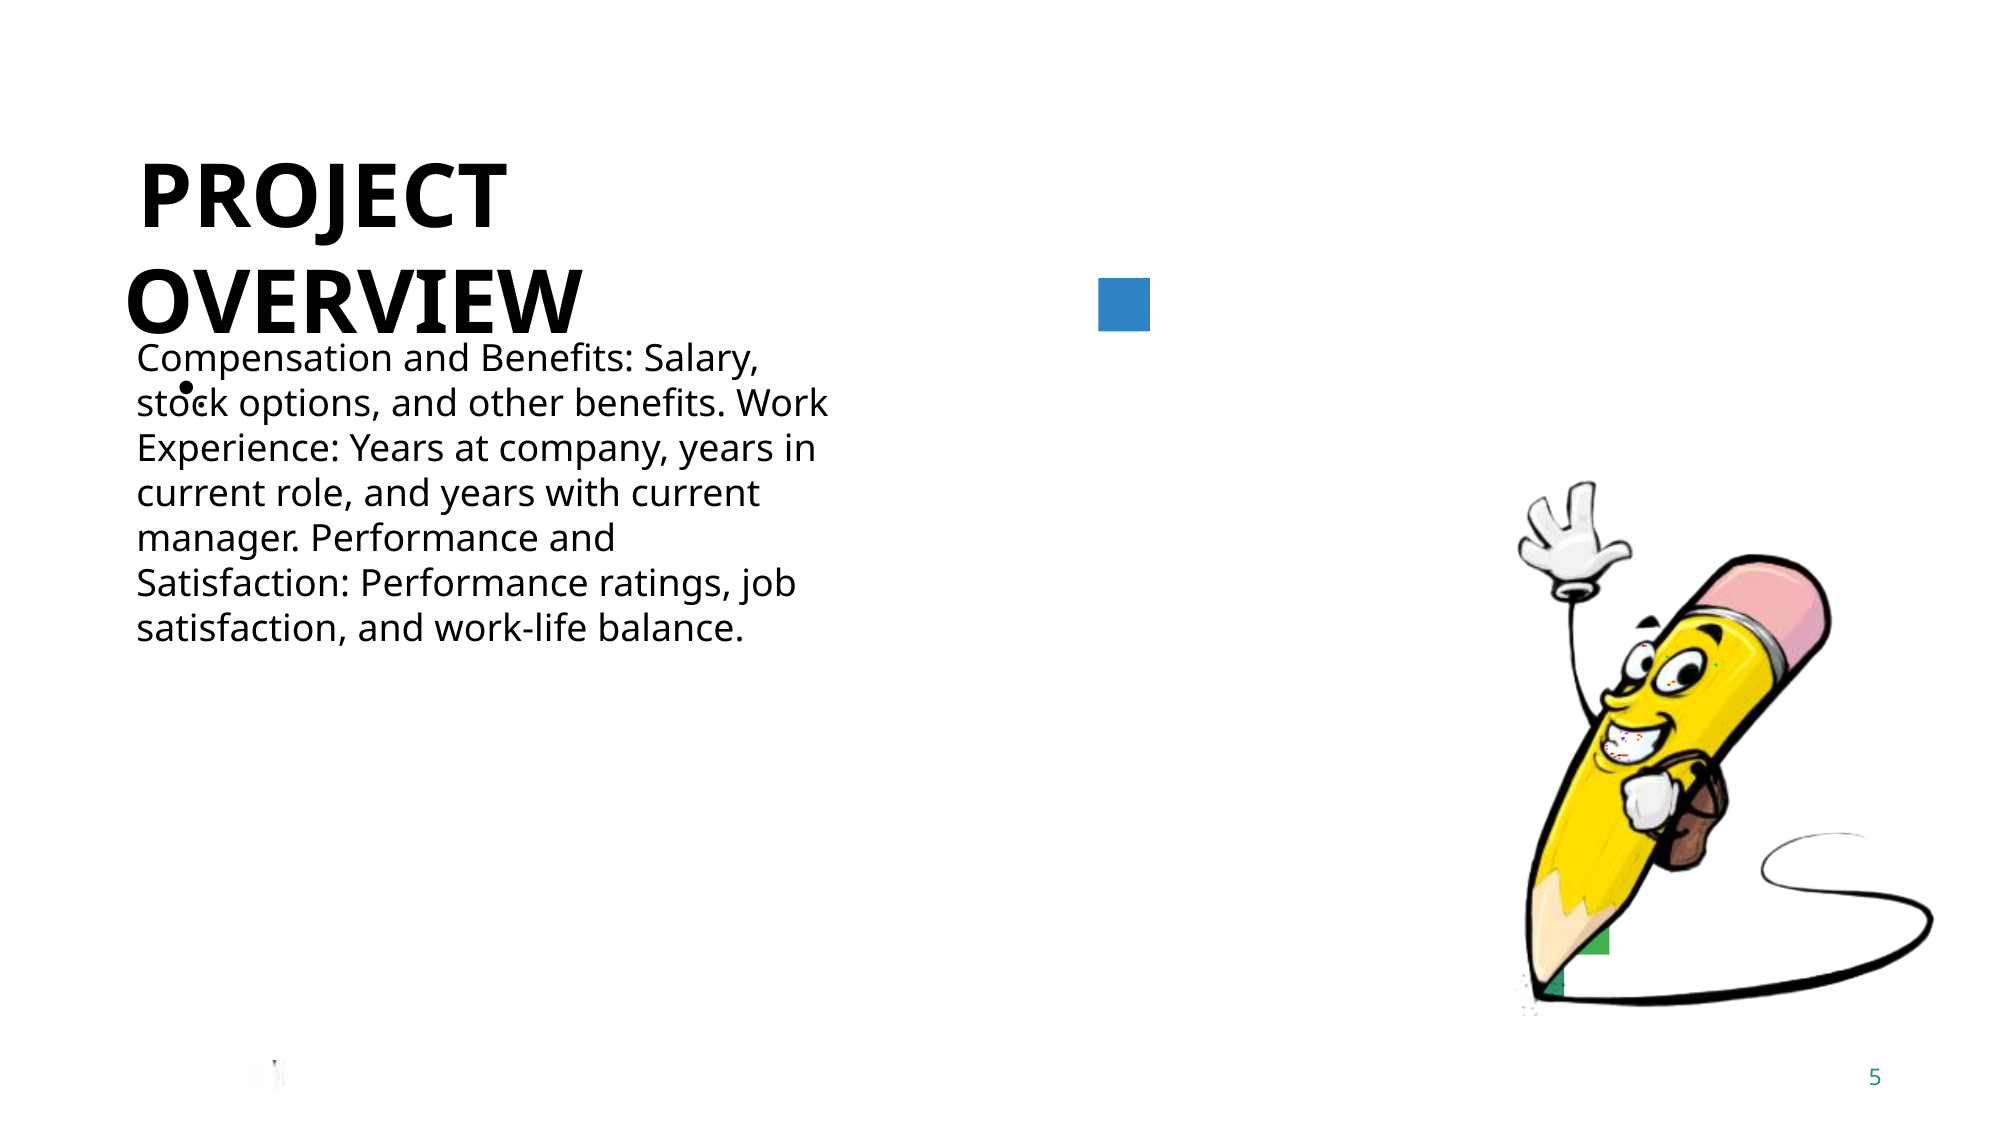

# PROJECT	OVERVIEW
Compensation and Benefits: Salary, stock options, and other benefits. Work Experience: Years at company, years in current role, and years with current manager. Performance and Satisfaction: Performance ratings, job satisfaction, and work-life balance.
.